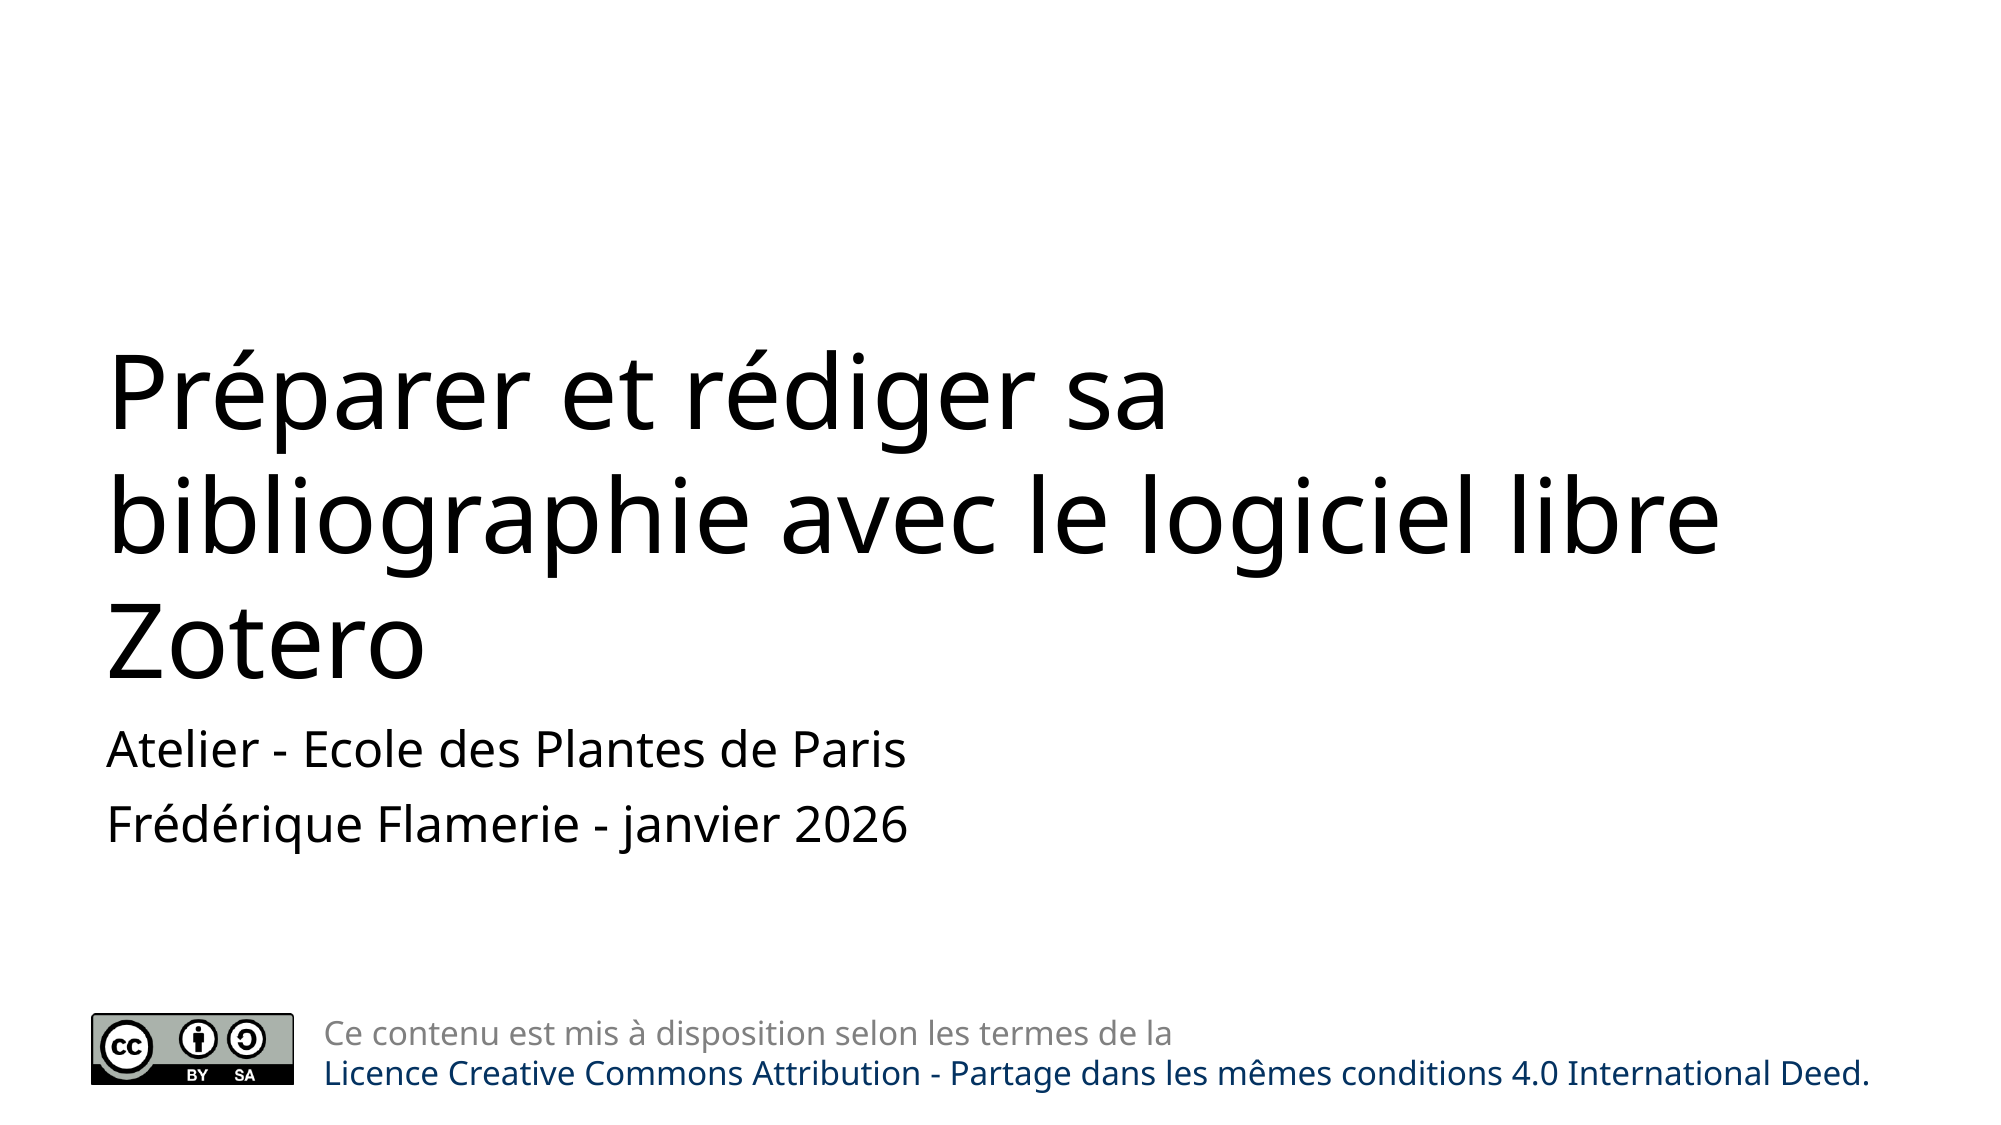

# Préparer et rédiger sa bibliographie avec le logiciel libre Zotero
Atelier - Ecole des Plantes de Paris
Frédérique Flamerie - janvier 2026
Ce contenu est mis à disposition selon les termes de la Licence Creative Commons Attribution - Partage dans les mêmes conditions 4.0 International Deed.